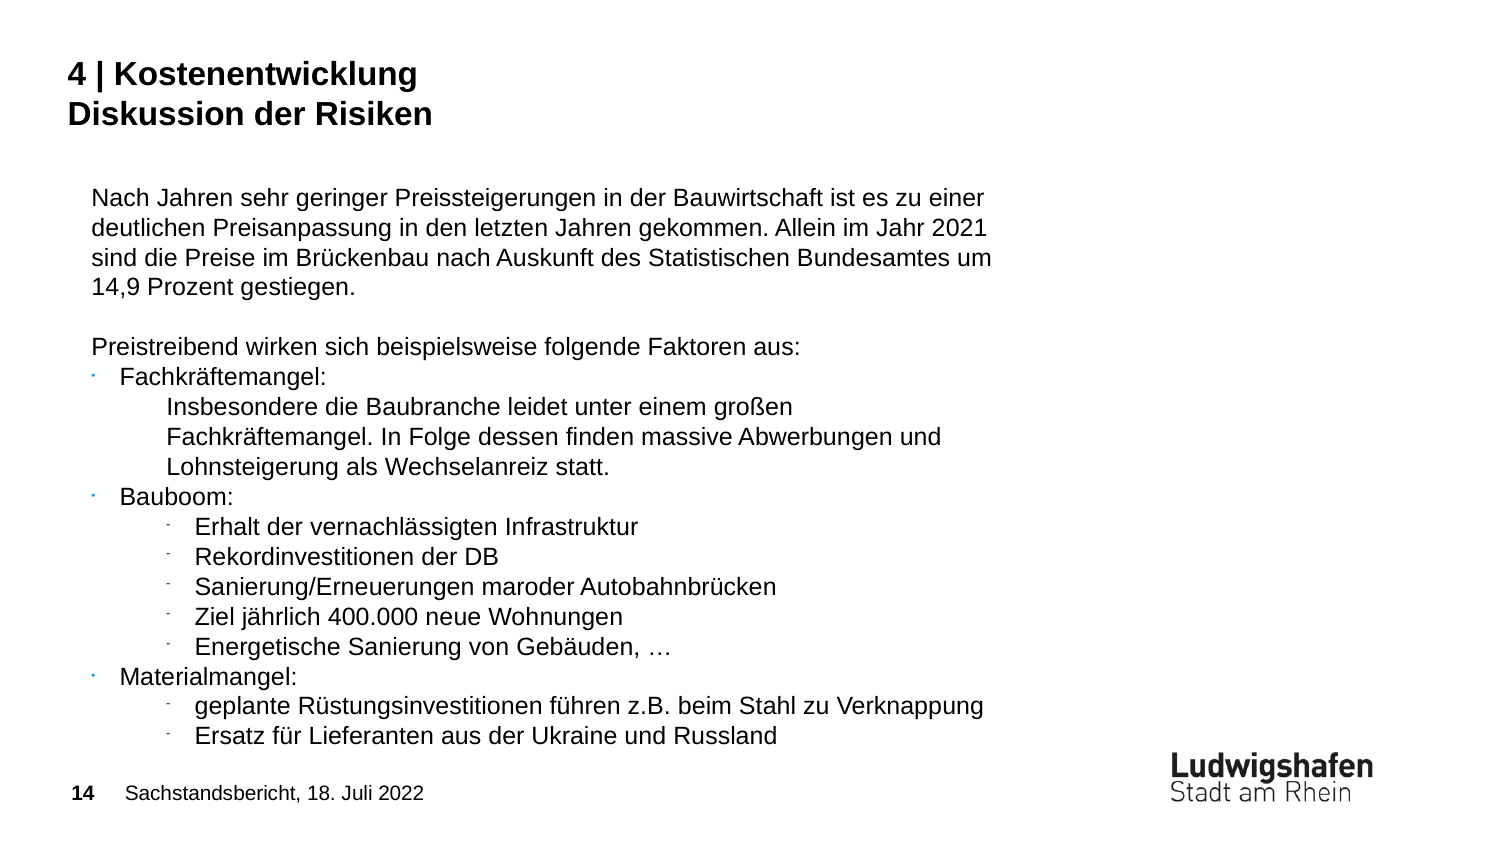

4 | Kostenentwicklung
Diskussion der Risiken
Nach Jahren sehr geringer Preissteigerungen in der Bauwirtschaft ist es zu einer deutlichen Preisanpassung in den letzten Jahren gekommen. Allein im Jahr 2021 sind die Preise im Brückenbau nach Auskunft des Statistischen Bundesamtes um 14,9 Prozent gestiegen.
Preistreibend wirken sich beispielsweise folgende Faktoren aus:
Fachkräftemangel:
Insbesondere die Baubranche leidet unter einem großen Fachkräftemangel. In Folge dessen finden massive Abwerbungen und Lohnsteigerung als Wechselanreiz statt.
Bauboom:
Erhalt der vernachlässigten Infrastruktur
Rekordinvestitionen der DB
Sanierung/Erneuerungen maroder Autobahnbrücken
Ziel jährlich 400.000 neue Wohnungen
Energetische Sanierung von Gebäuden, …
Materialmangel:
geplante Rüstungsinvestitionen führen z.B. beim Stahl zu Verknappung
Ersatz für Lieferanten aus der Ukraine und Russland